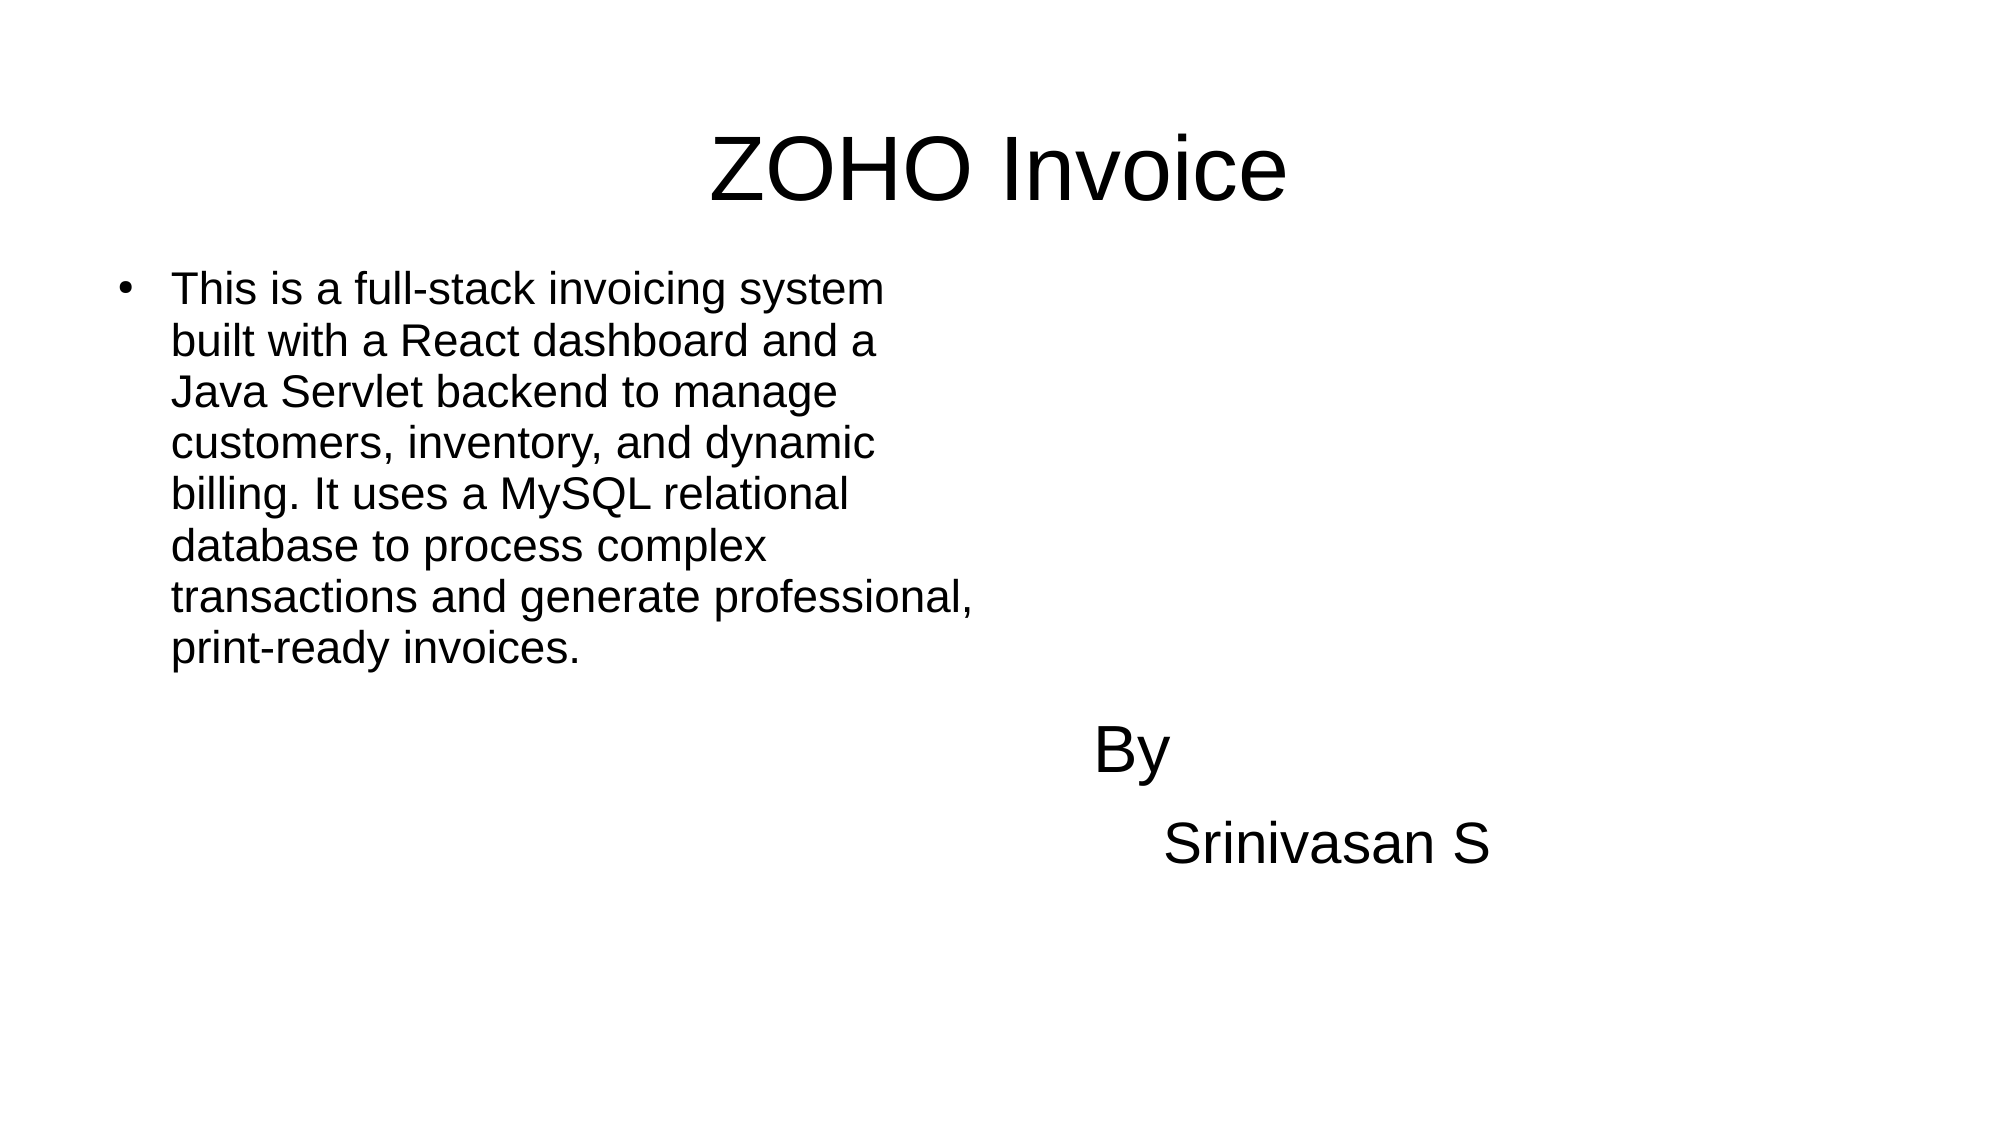

# ZOHO Invoice
This is a full-stack invoicing system built with a React dashboard and a Java Servlet backend to manage customers, inventory, and dynamic billing. It uses a MySQL relational database to process complex transactions and generate professional, print-ready invoices.
By
Srinivasan S